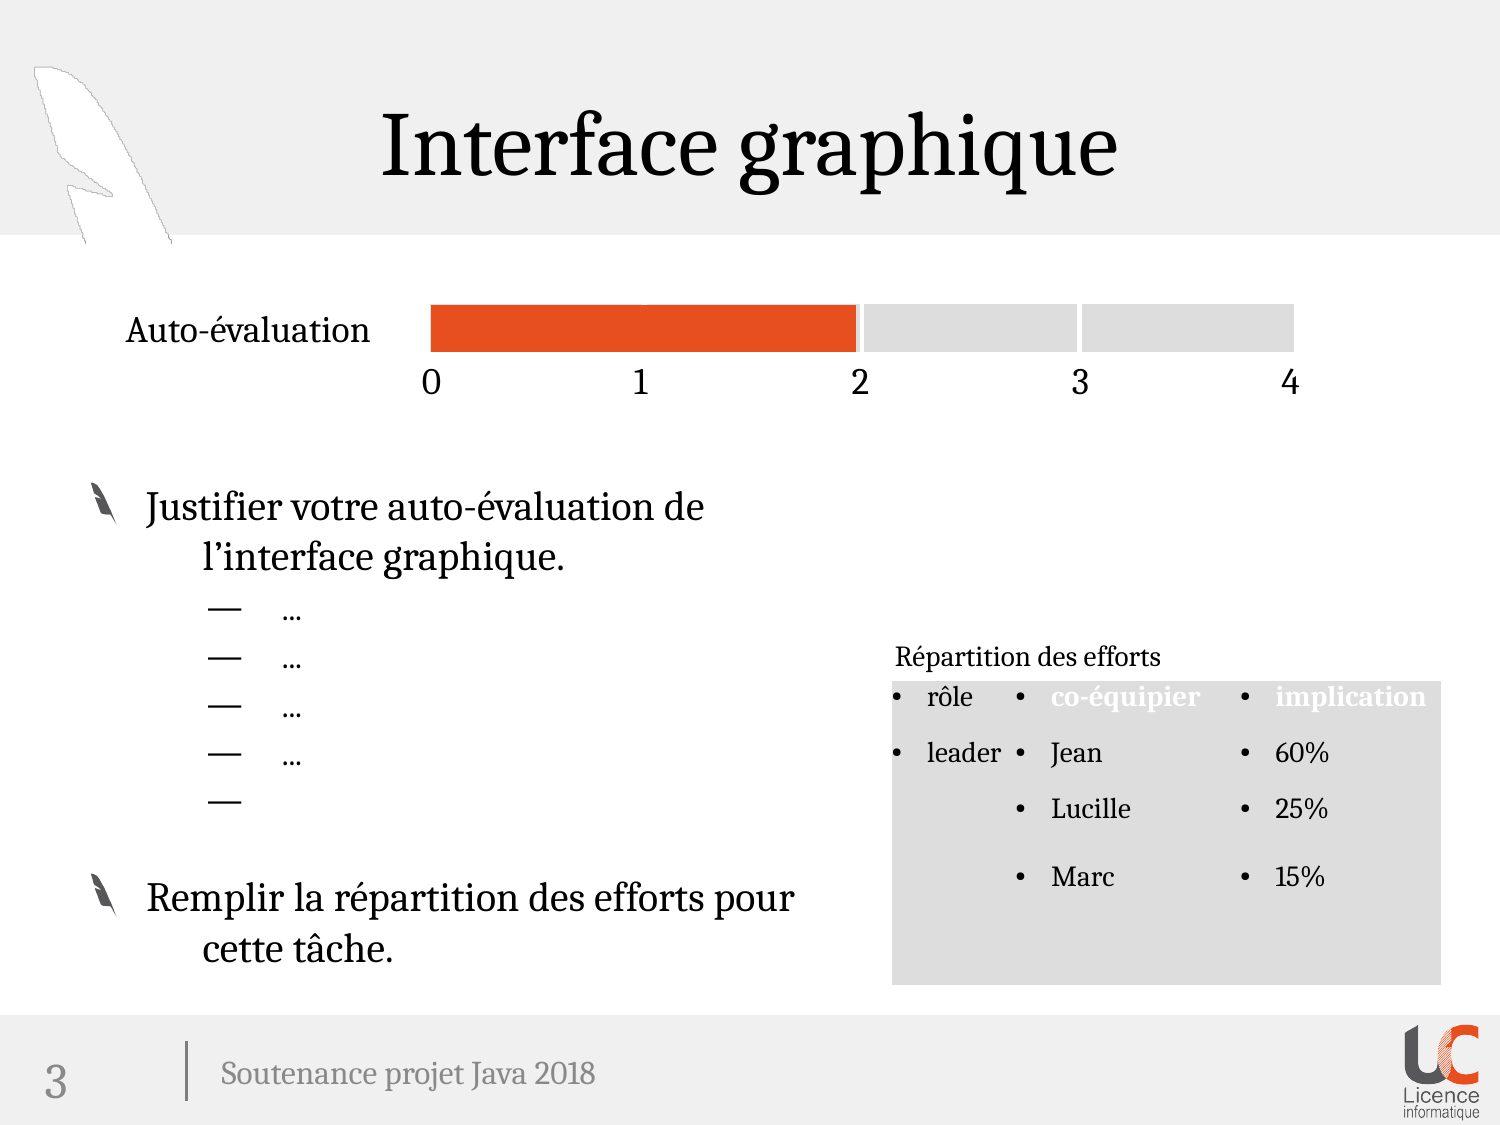

Interface graphique
# Justifier votre auto-évaluation de l’interface graphique.
...
...
...
...
Remplir la répartition des efforts pour cette tâche.
Répartition des efforts
| rôle | co-équipier | implication |
| --- | --- | --- |
| leader | Jean | 60% |
| | Lucille | 25% |
| | Marc | 15% |
| | | |
Soutenance projet Java 2018